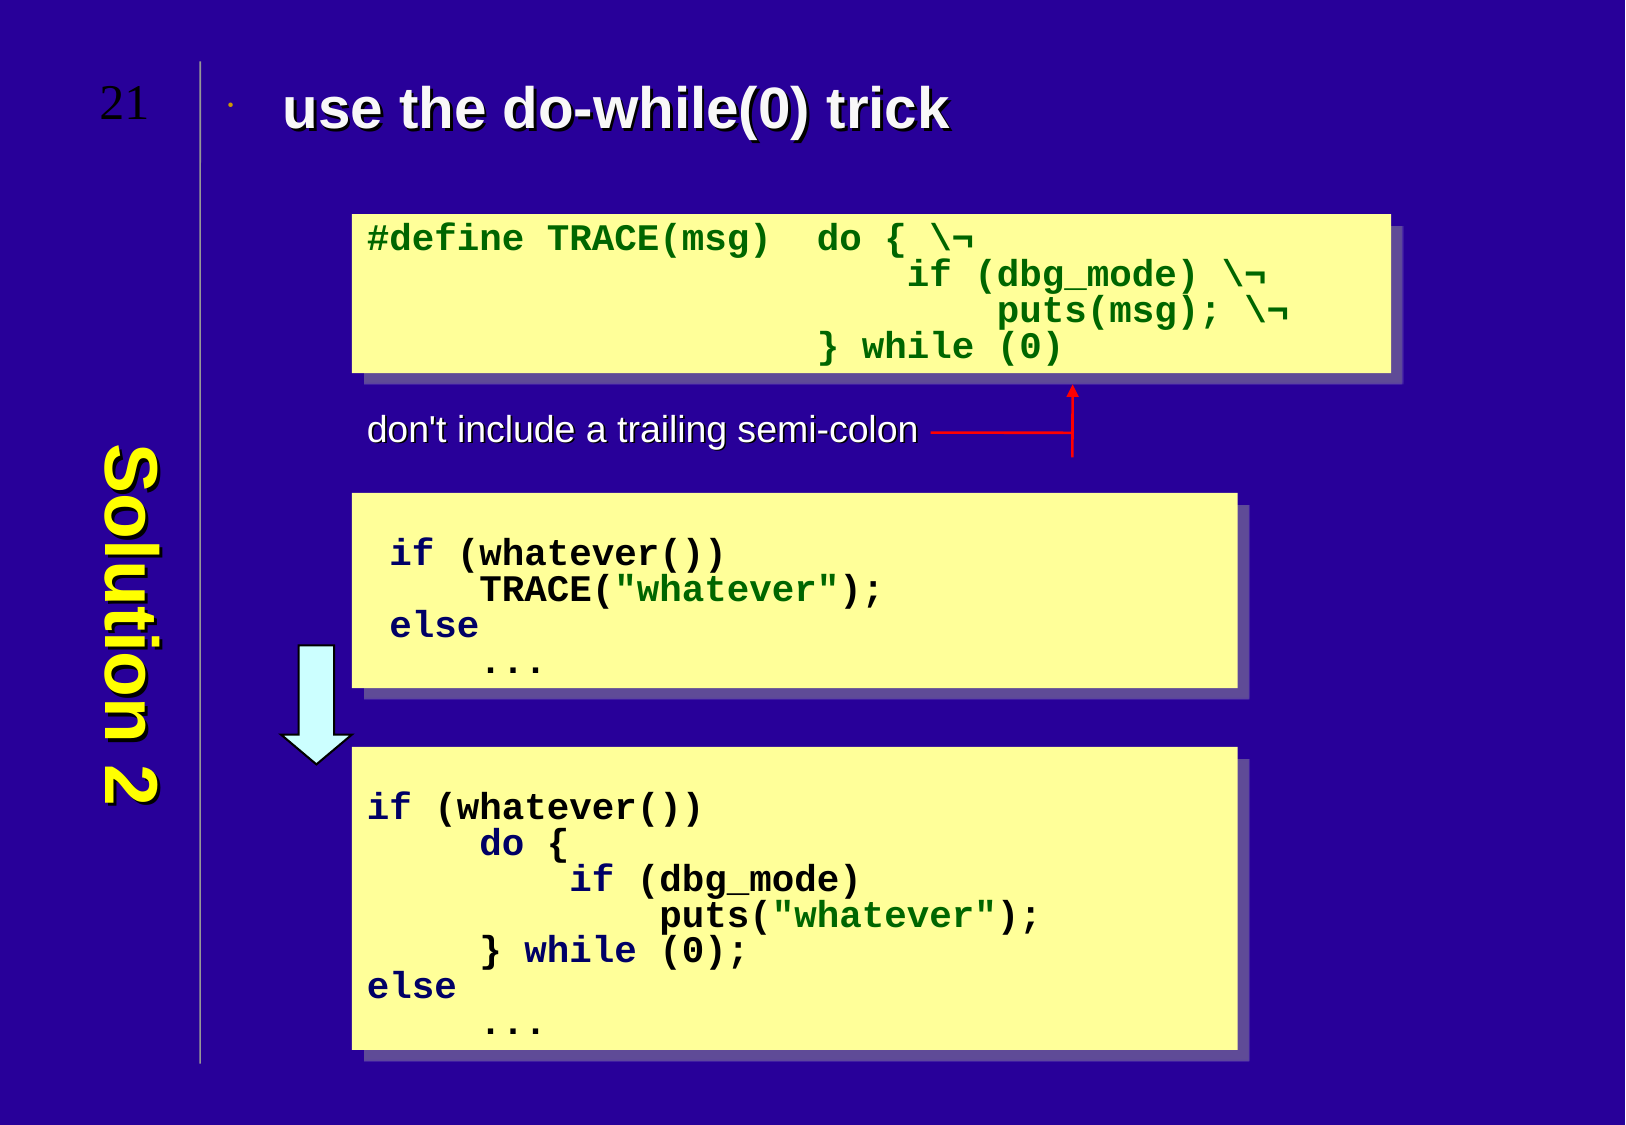

21
use the do-while(0) trick
# Solution 2
#define TRACE(msg) do { \¬
 if (dbg_mode) \¬
 puts(msg); \¬
 } while (0)
don't include a trailing semi-colon
 if (whatever())
 TRACE("whatever");
 else
 ...
if (whatever())
 do {
 if (dbg_mode)
 puts("whatever");
 } while (0);
else
 ...